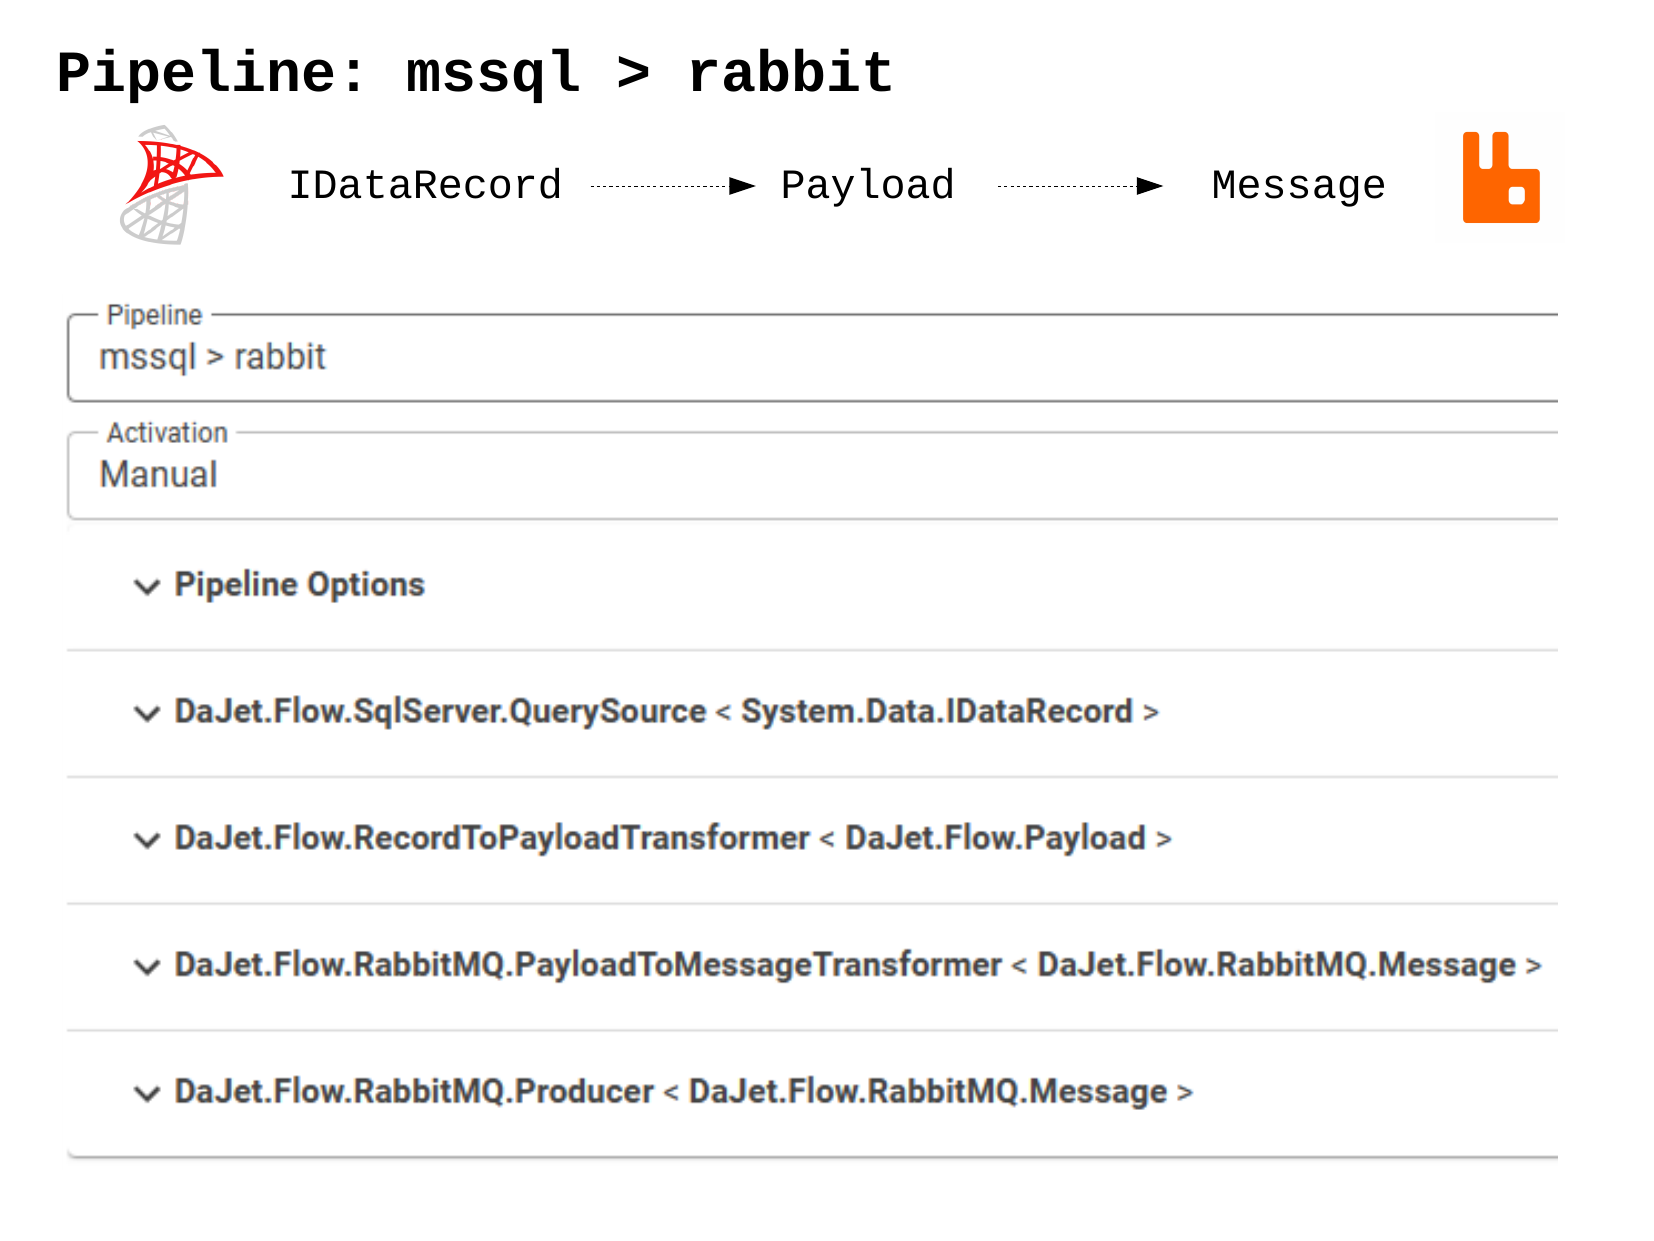

Pipeline: mssql > rabbit
IDataRecord
Payload
Message